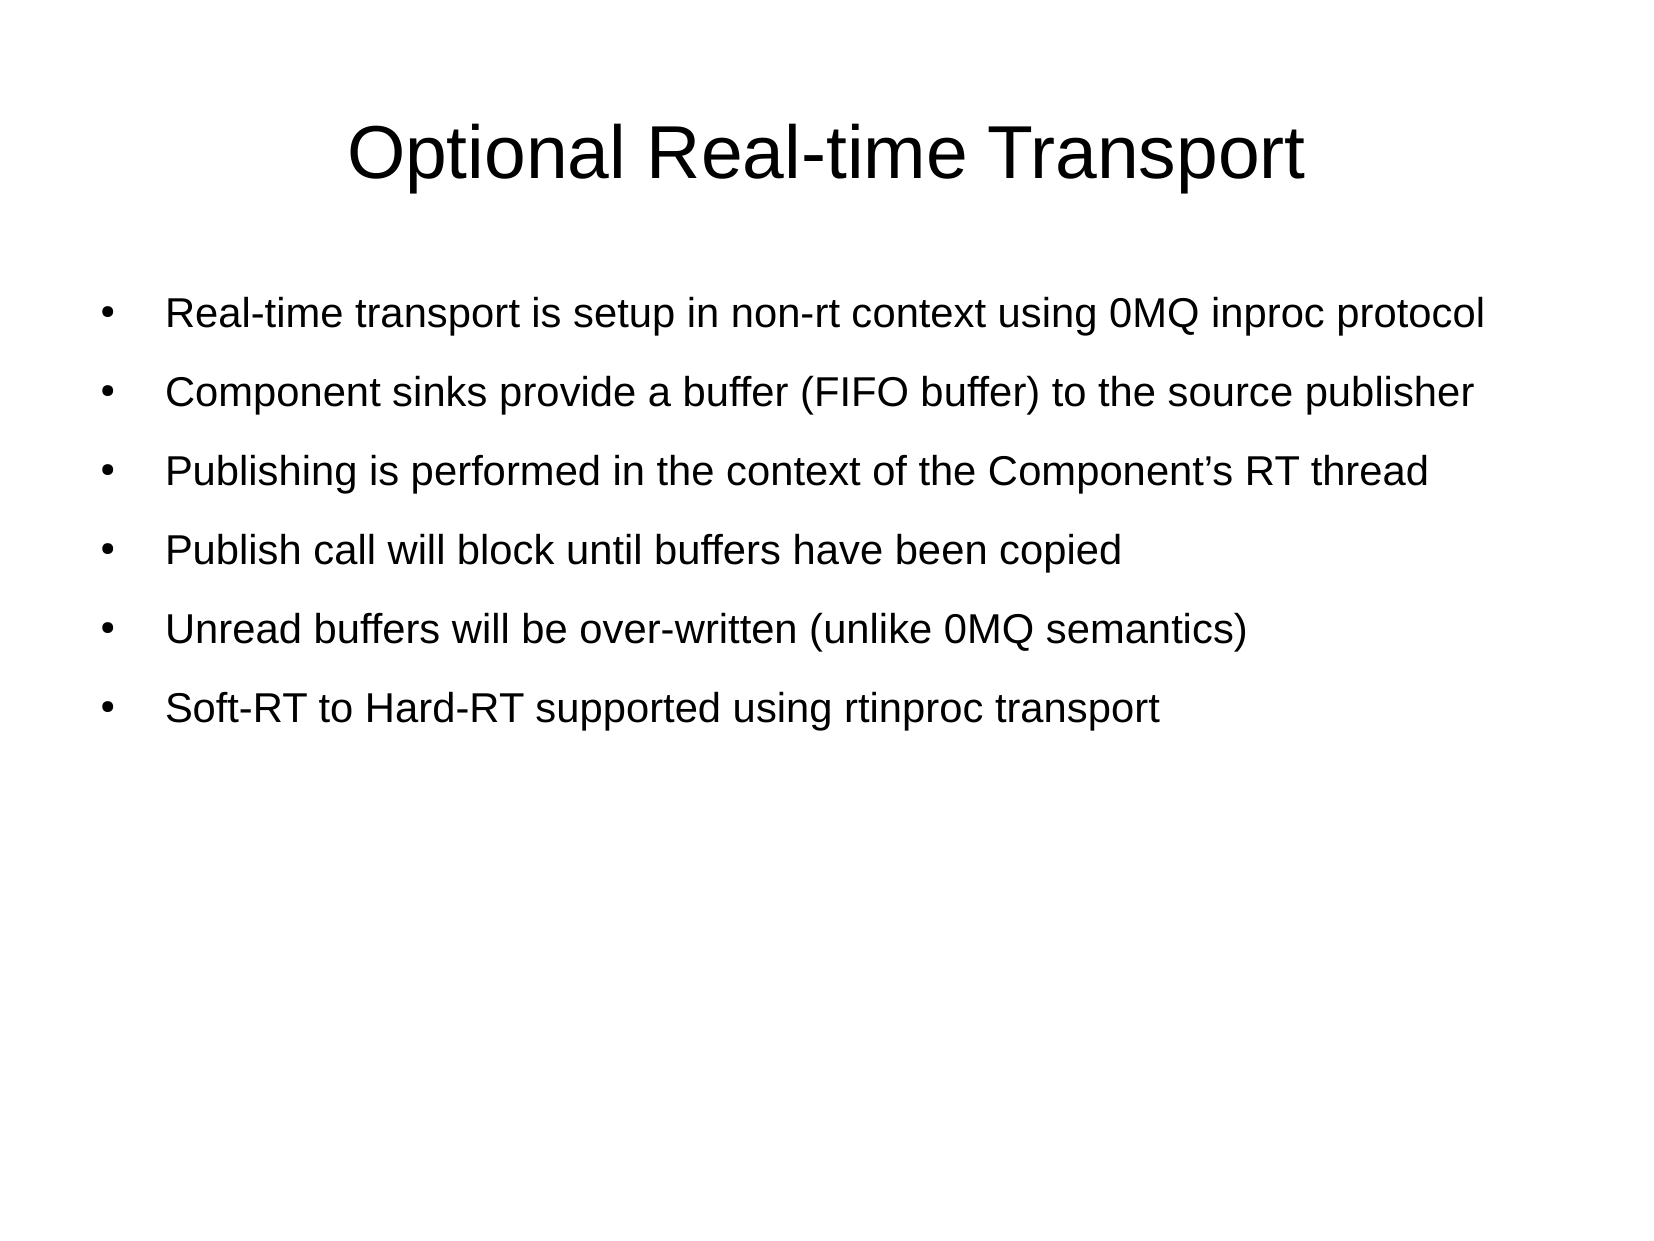

# Optional Real-time Transport
 Real-time transport is setup in non-rt context using 0MQ inproc protocol
 Component sinks provide a buffer (FIFO buffer) to the source publisher
 Publishing is performed in the context of the Component’s RT thread
 Publish call will block until buffers have been copied
 Unread buffers will be over-written (unlike 0MQ semantics)
 Soft-RT to Hard-RT supported using rtinproc transport